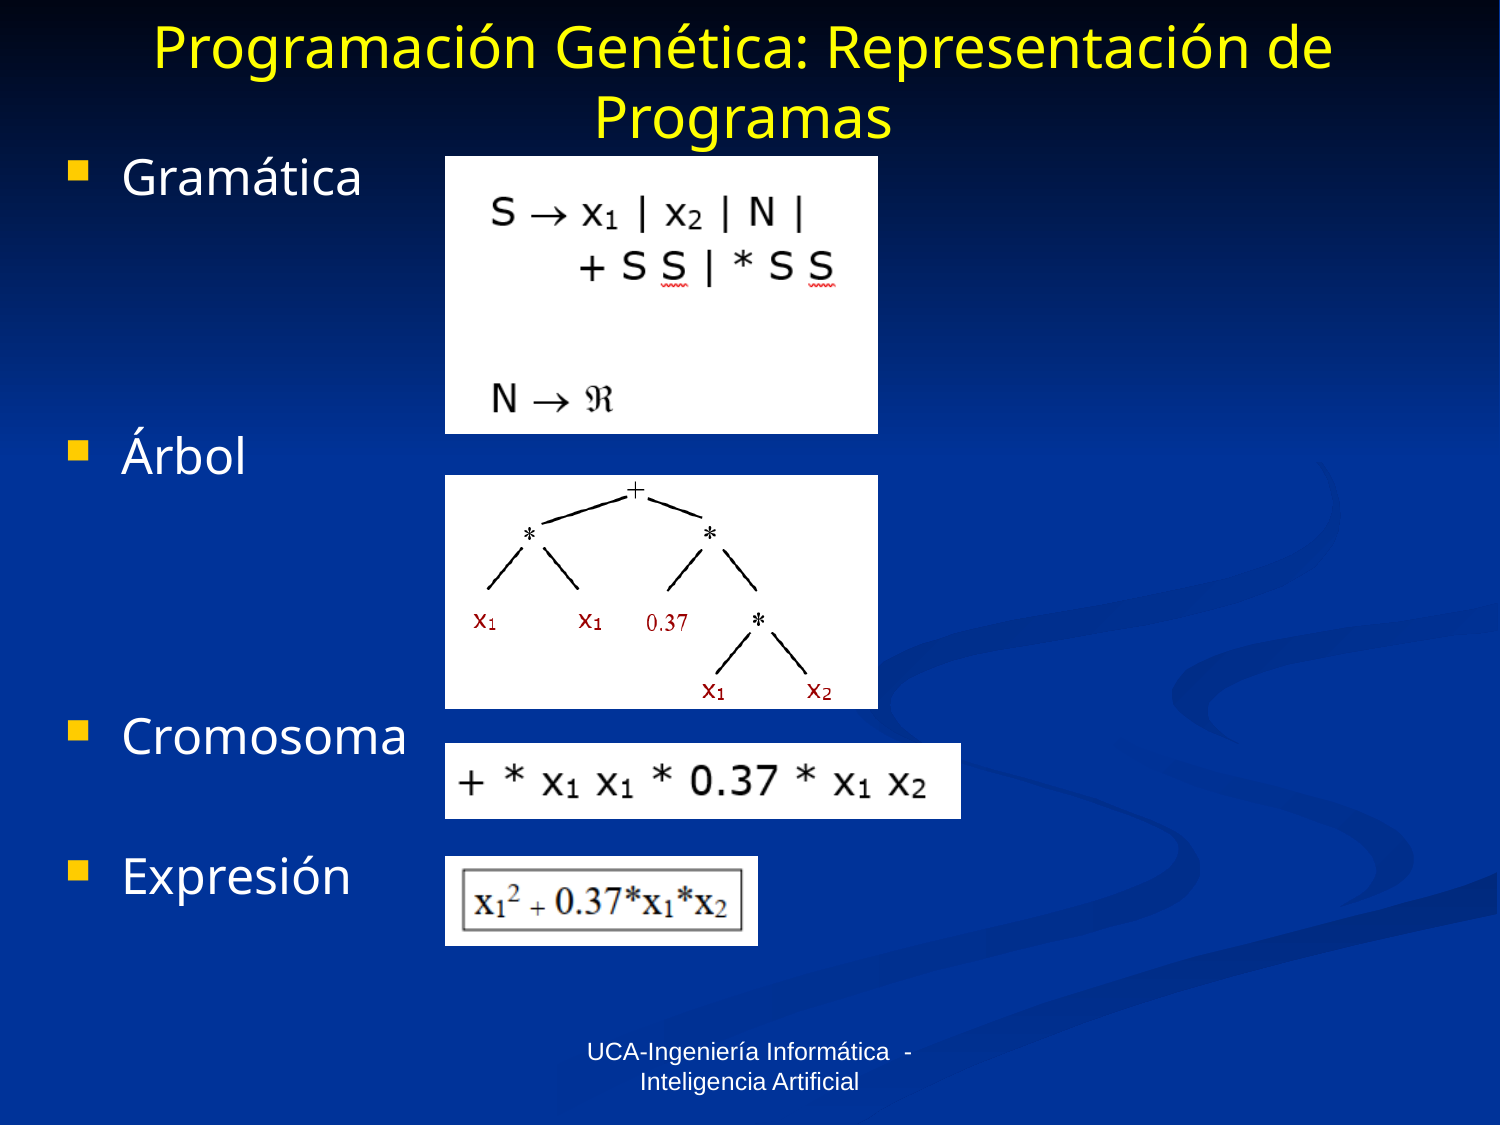

# Programación Genética: Representación de Programas
Gramática
Árbol
Cromosoma
Expresión
UCA-Ingeniería Informática - Inteligencia Artificial